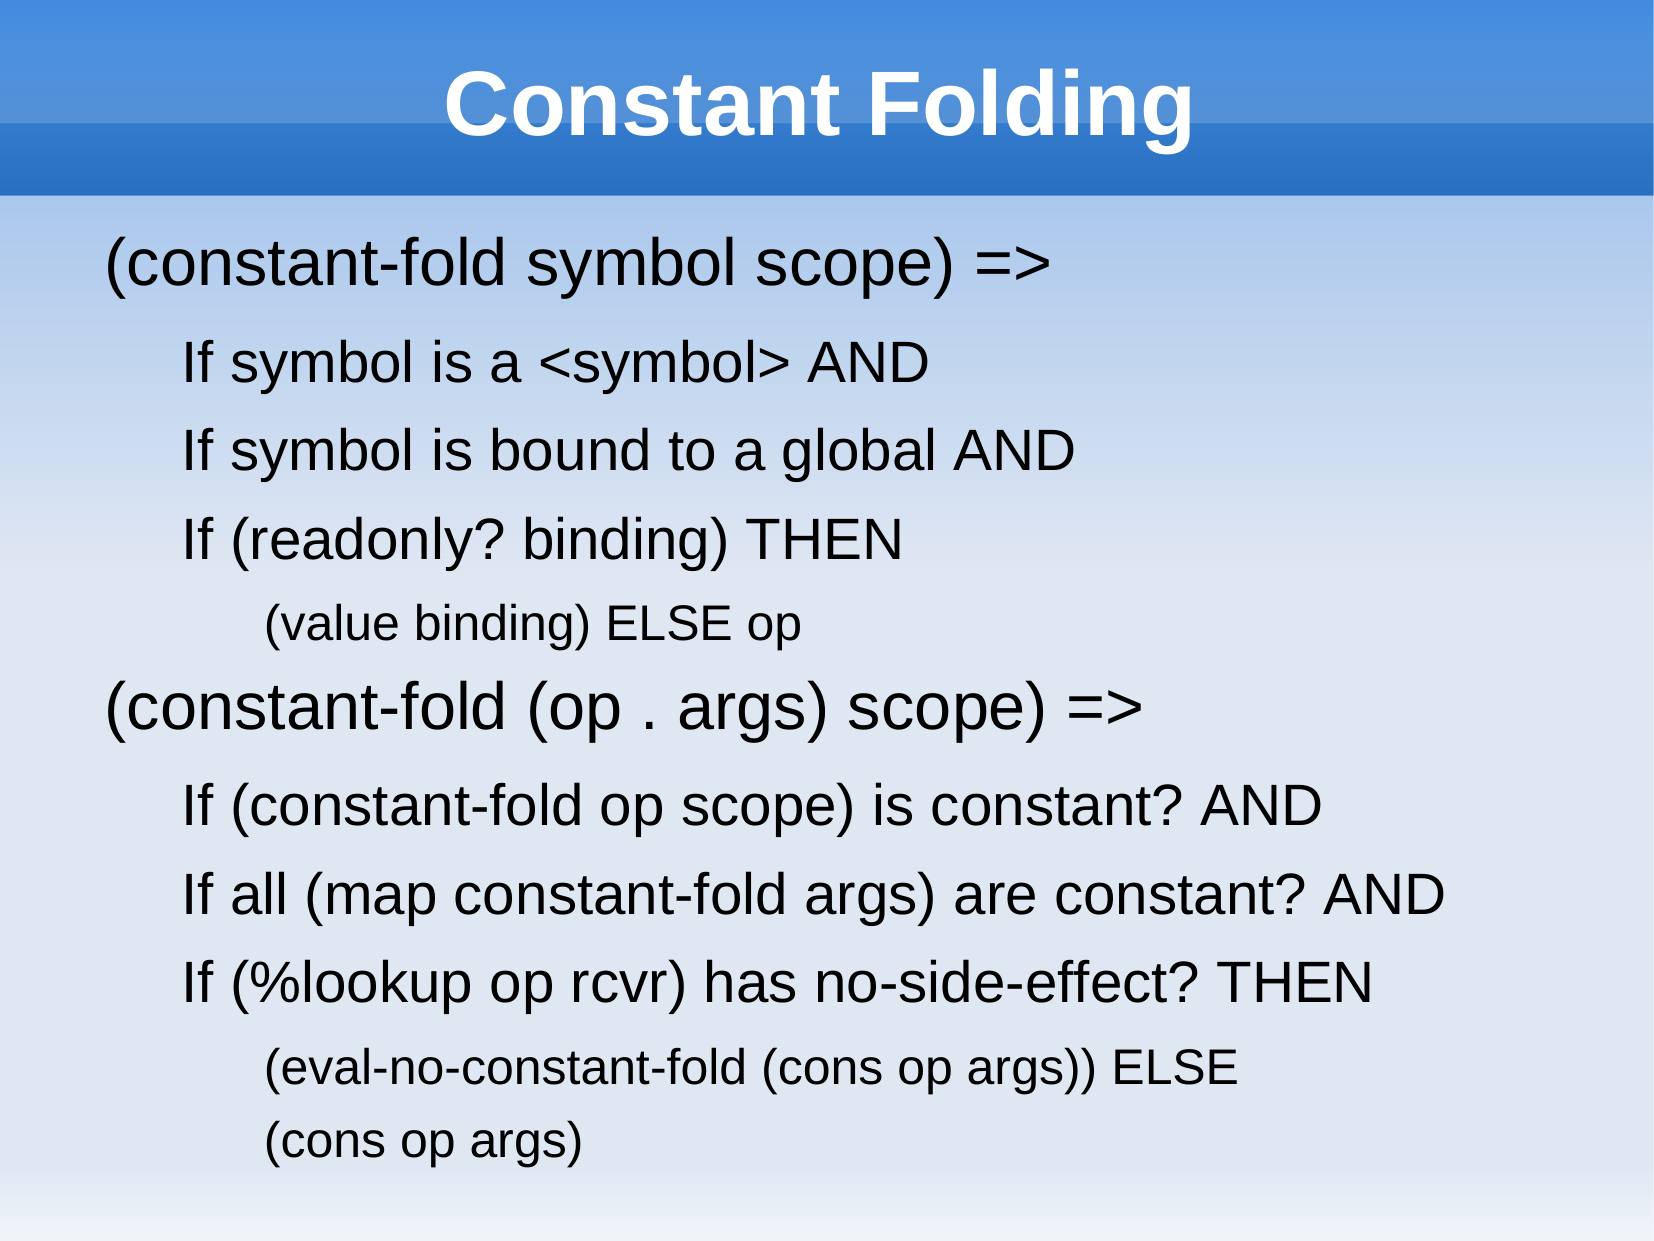

# Constant Folding
(constant-fold symbol scope) =>
If symbol is a <symbol> AND
If symbol is bound to a global AND
If (readonly? binding) THEN
(value binding) ELSE op
(constant-fold (op . args) scope) =>
If (constant-fold op scope) is constant? AND
If all (map constant-fold args) are constant? AND
If (%lookup op rcvr) has no-side-effect? THEN
(eval-no-constant-fold (cons op args)) ELSE
(cons op args)